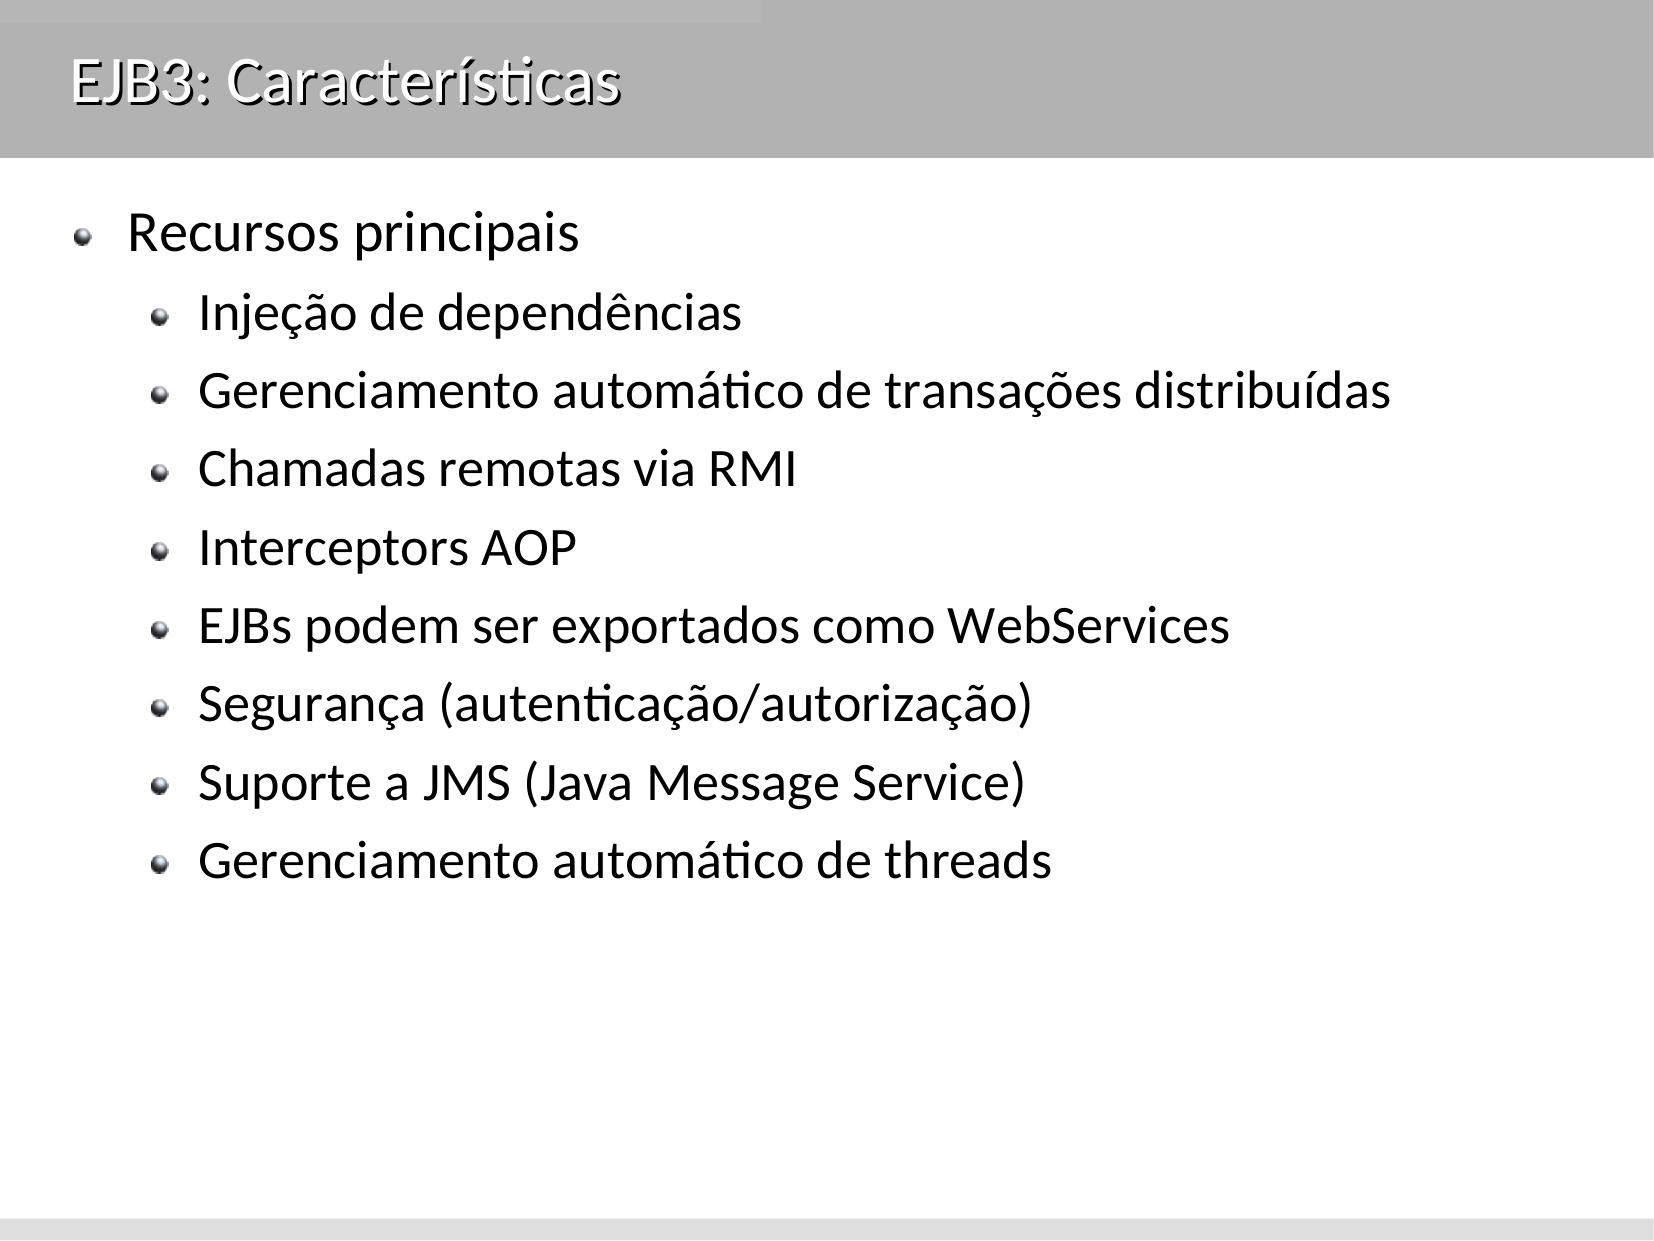

# EJB3: Características
Recursos principais
Injeção de dependências
Gerenciamento automático de transações distribuídas
Chamadas remotas via RMI
Interceptors AOP
EJBs podem ser exportados como WebServices
Segurança (autenticação/autorização)
Suporte a JMS (Java Message Service)
Gerenciamento automático de threads